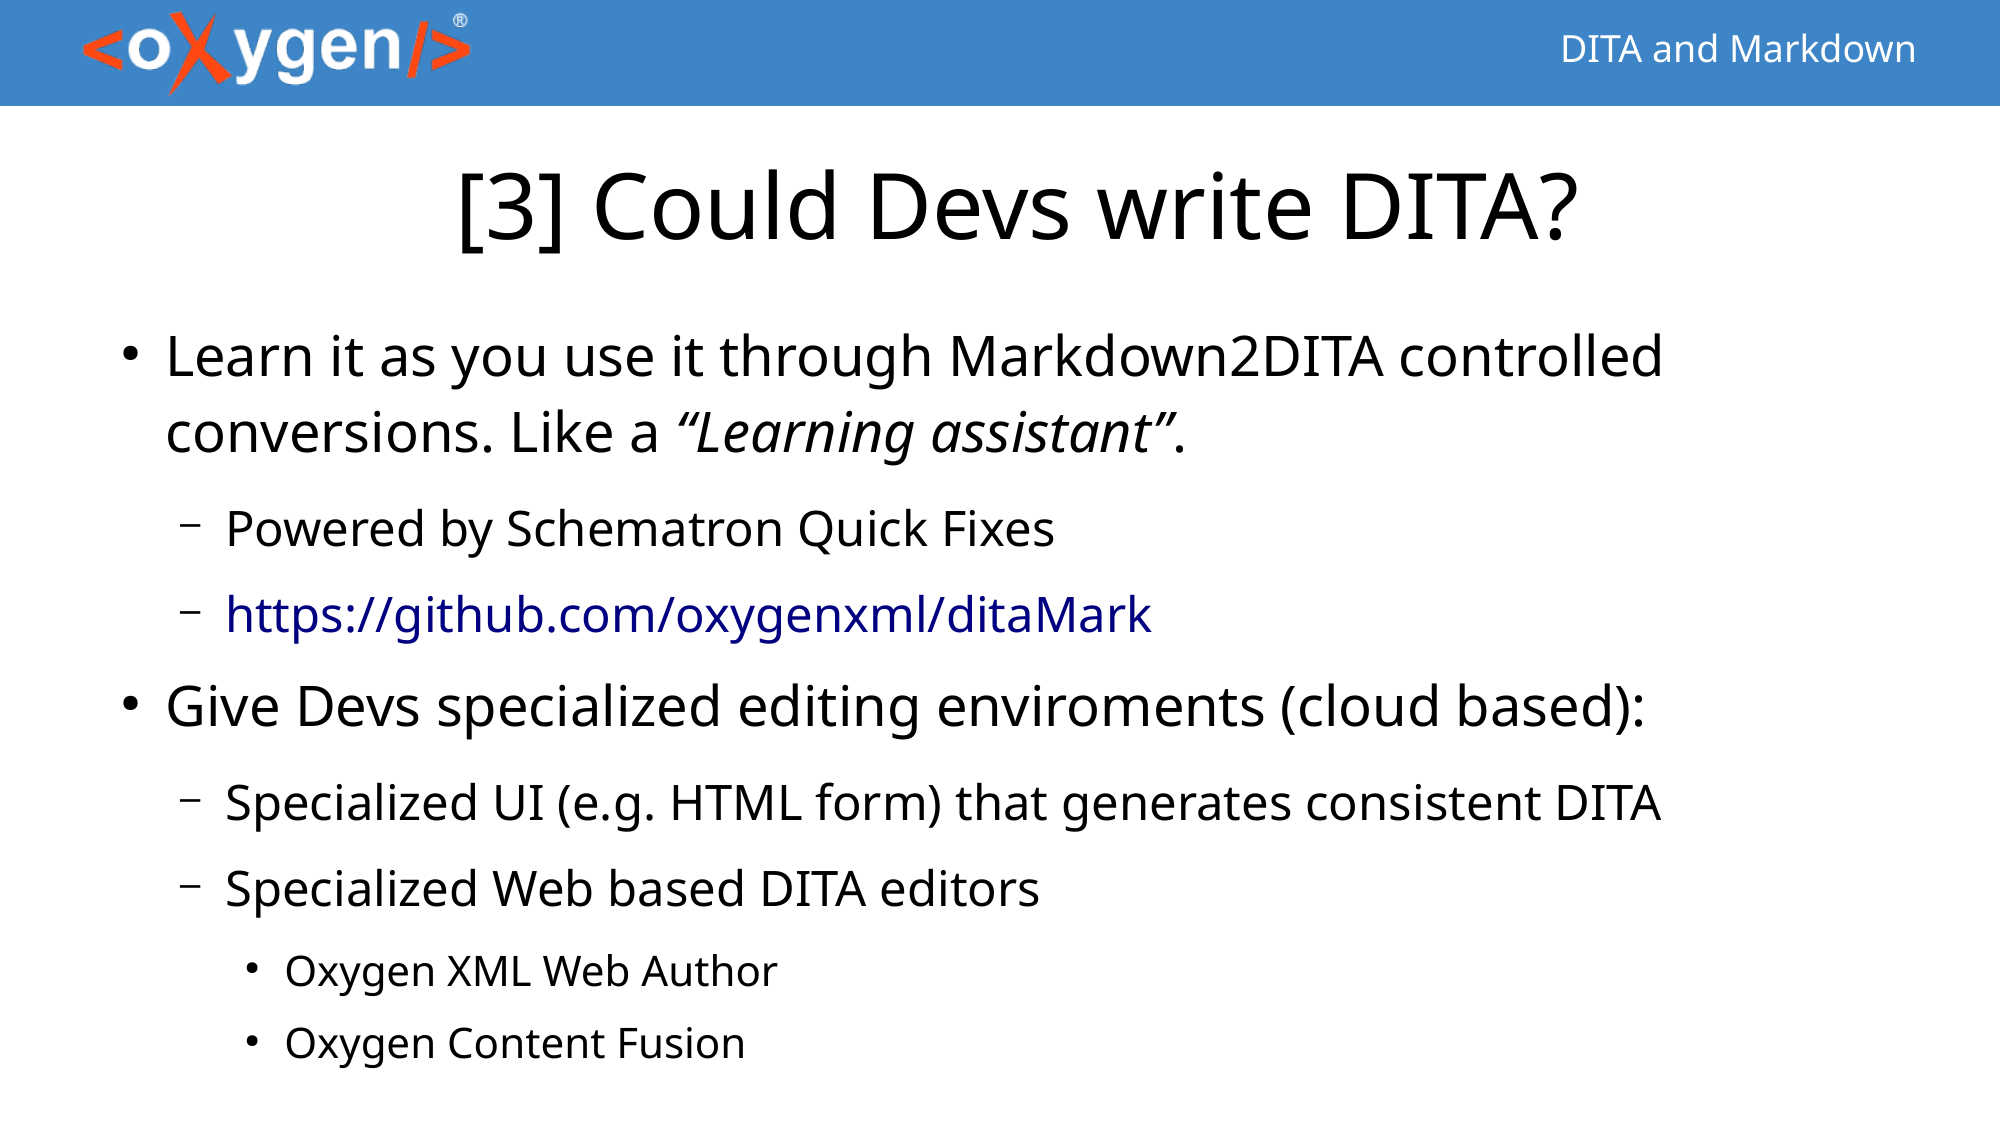

# [3] Could Devs write DITA?
Learn it as you use it through Markdown2DITA controlled conversions. Like a “Learning assistant”.
Powered by Schematron Quick Fixes
https://github.com/oxygenxml/ditaMark
Give Devs specialized editing enviroments (cloud based):
Specialized UI (e.g. HTML form) that generates consistent DITA
Specialized Web based DITA editors
Oxygen XML Web Author
Oxygen Content Fusion